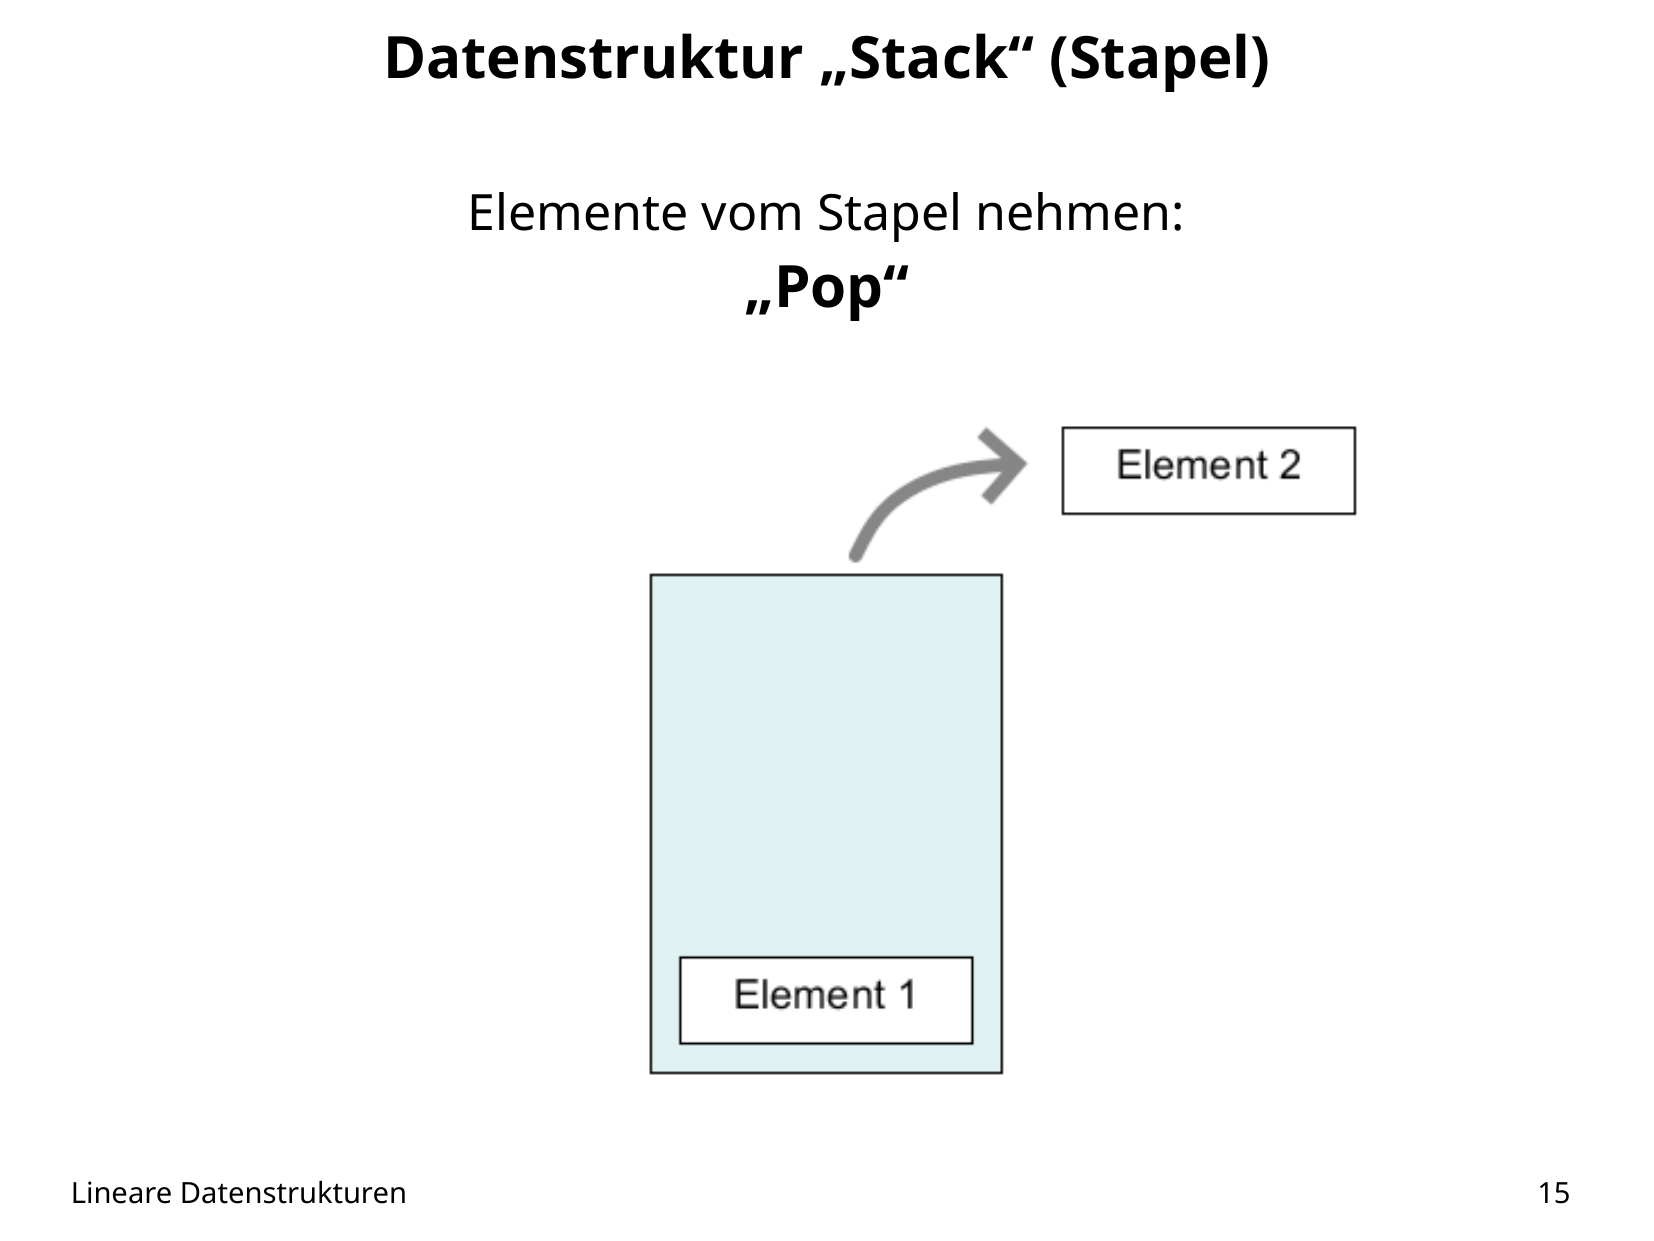

# Datenstruktur „Stack“ (Stapel)
Elemente vom Stapel nehmen:
„Pop“
Lineare Datenstrukturen
15